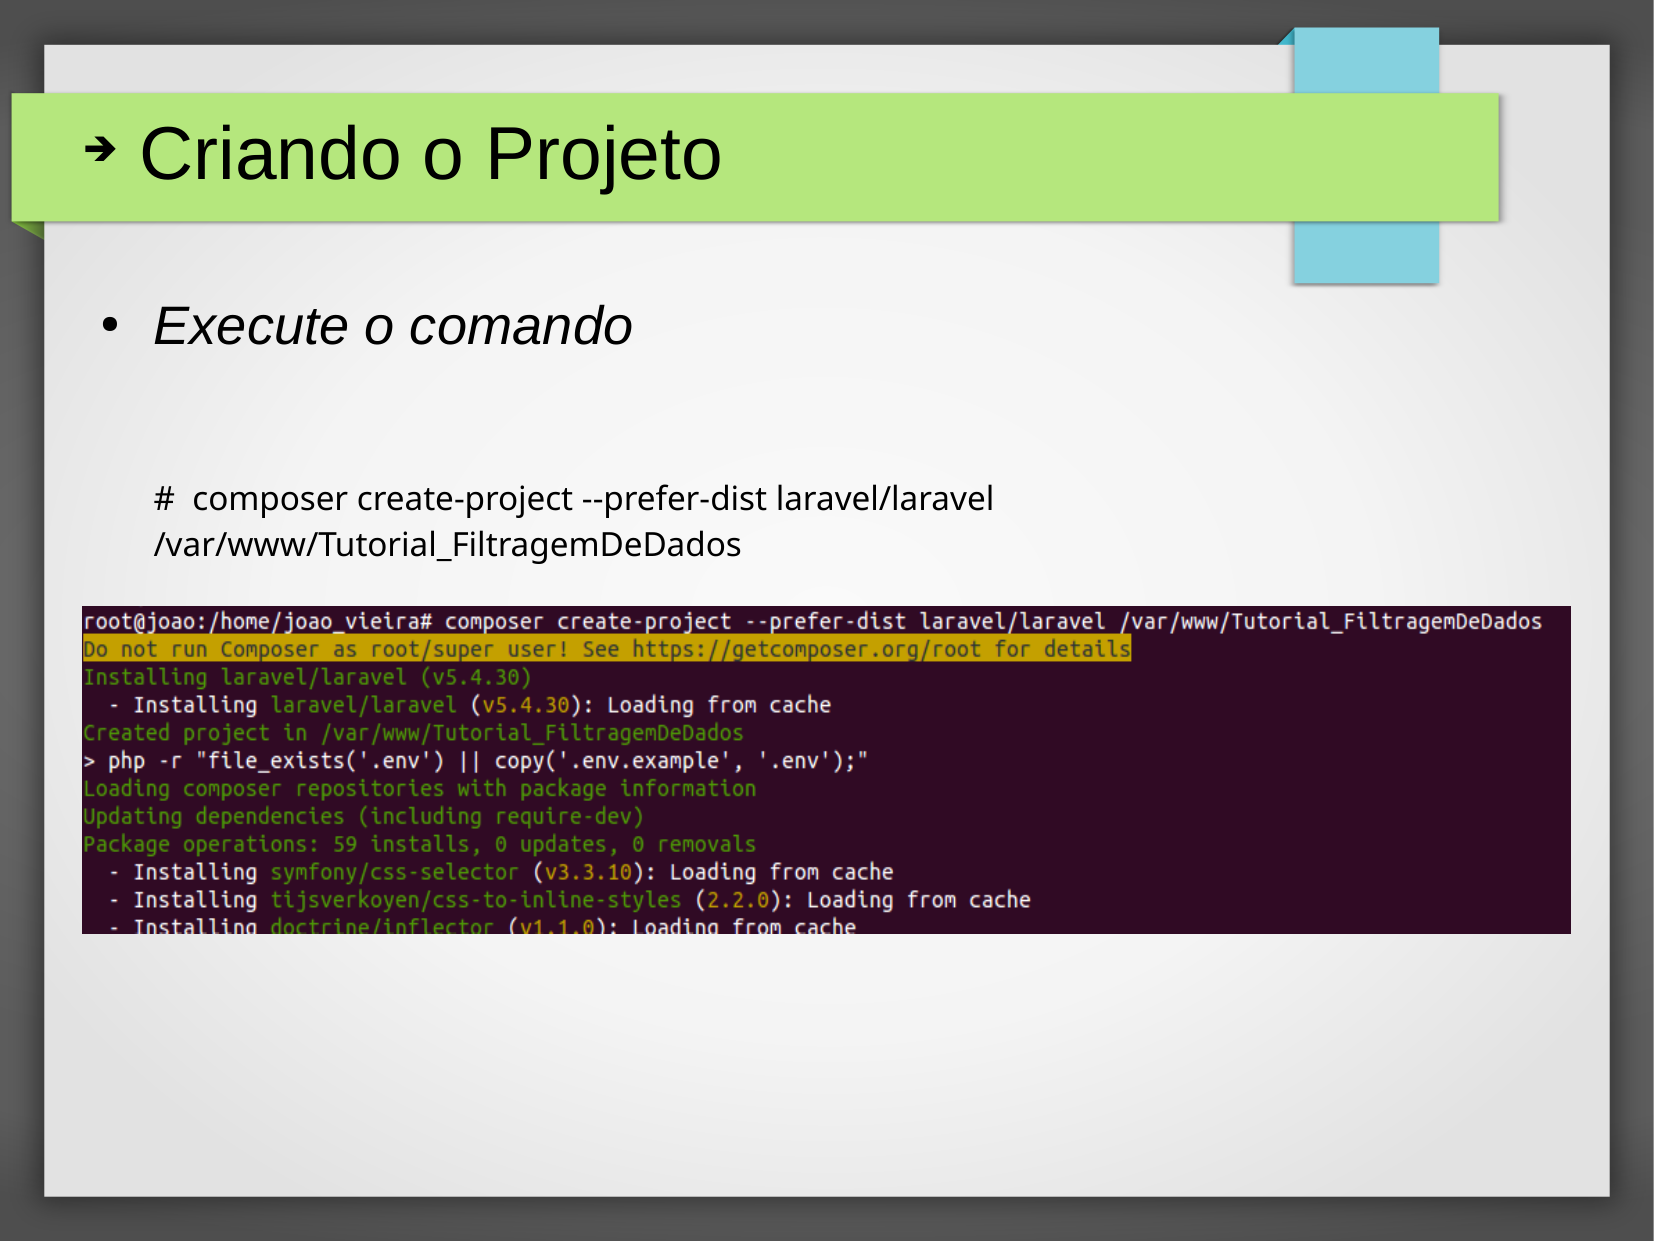

# Criando o Projeto
Execute o comando
# composer create-project --prefer-dist laravel/laravel /var/www/Tutorial_FiltragemDeDados